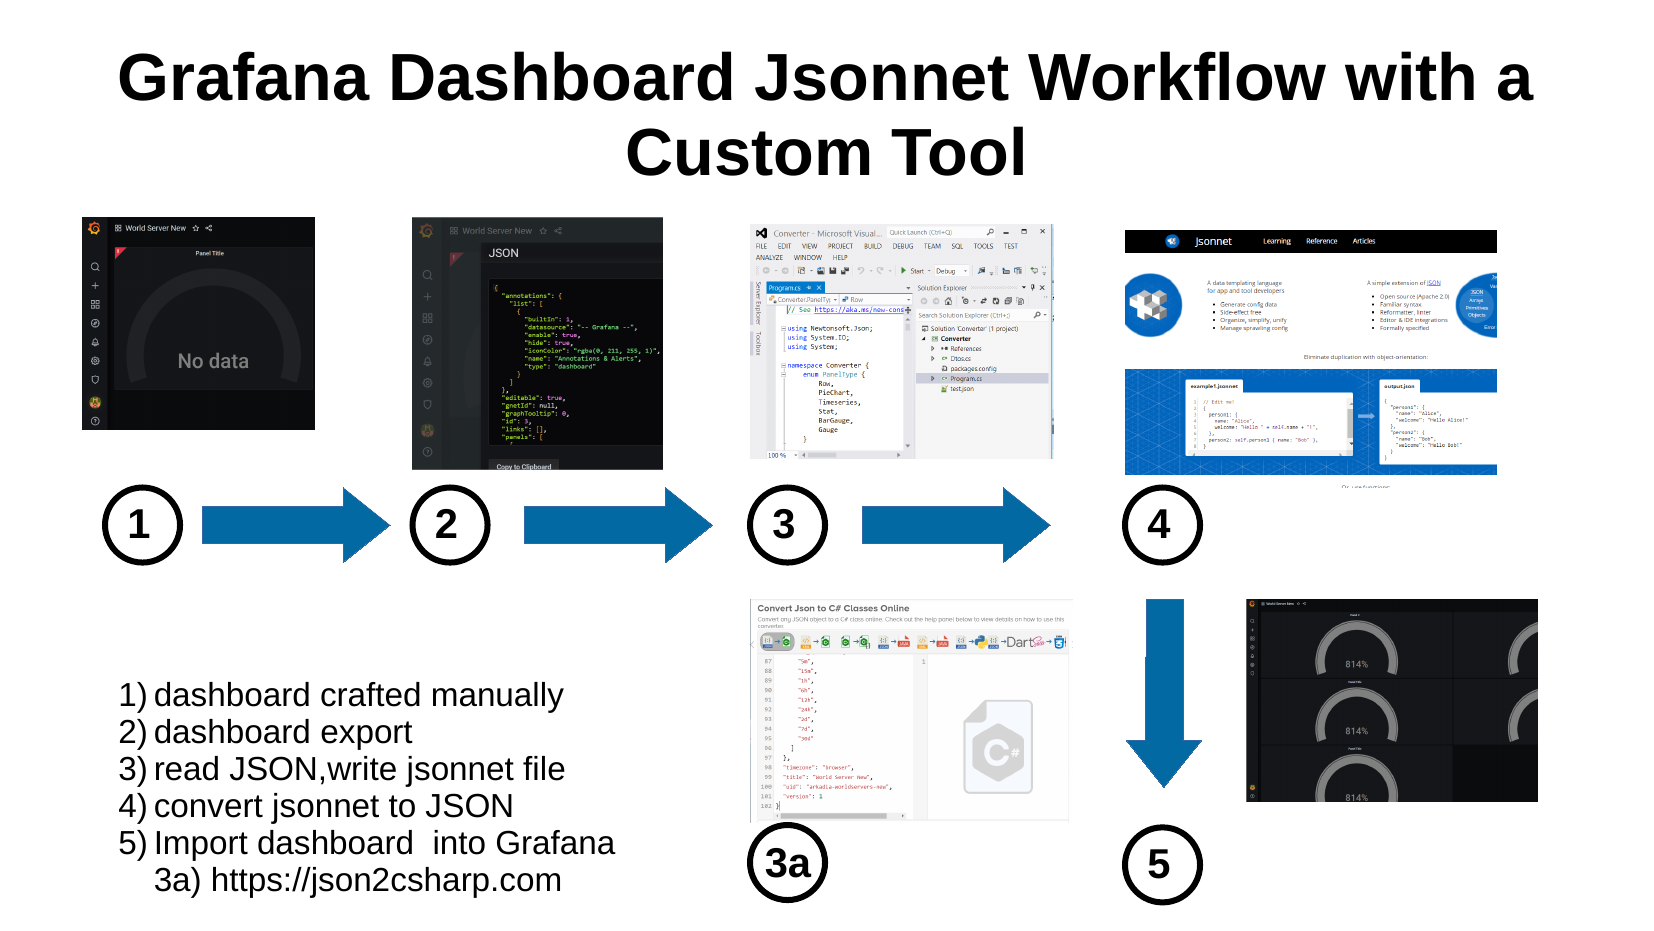

# Grafana Dashboard Jsonnet Workflow with a Custom Tool
1
2
3
4
dashboard crafted manually
dashboard export
read JSON,write jsonnet file
convert jsonnet to JSON
Import dashboard into Grafana
3a) https://json2csharp.com
3a
5